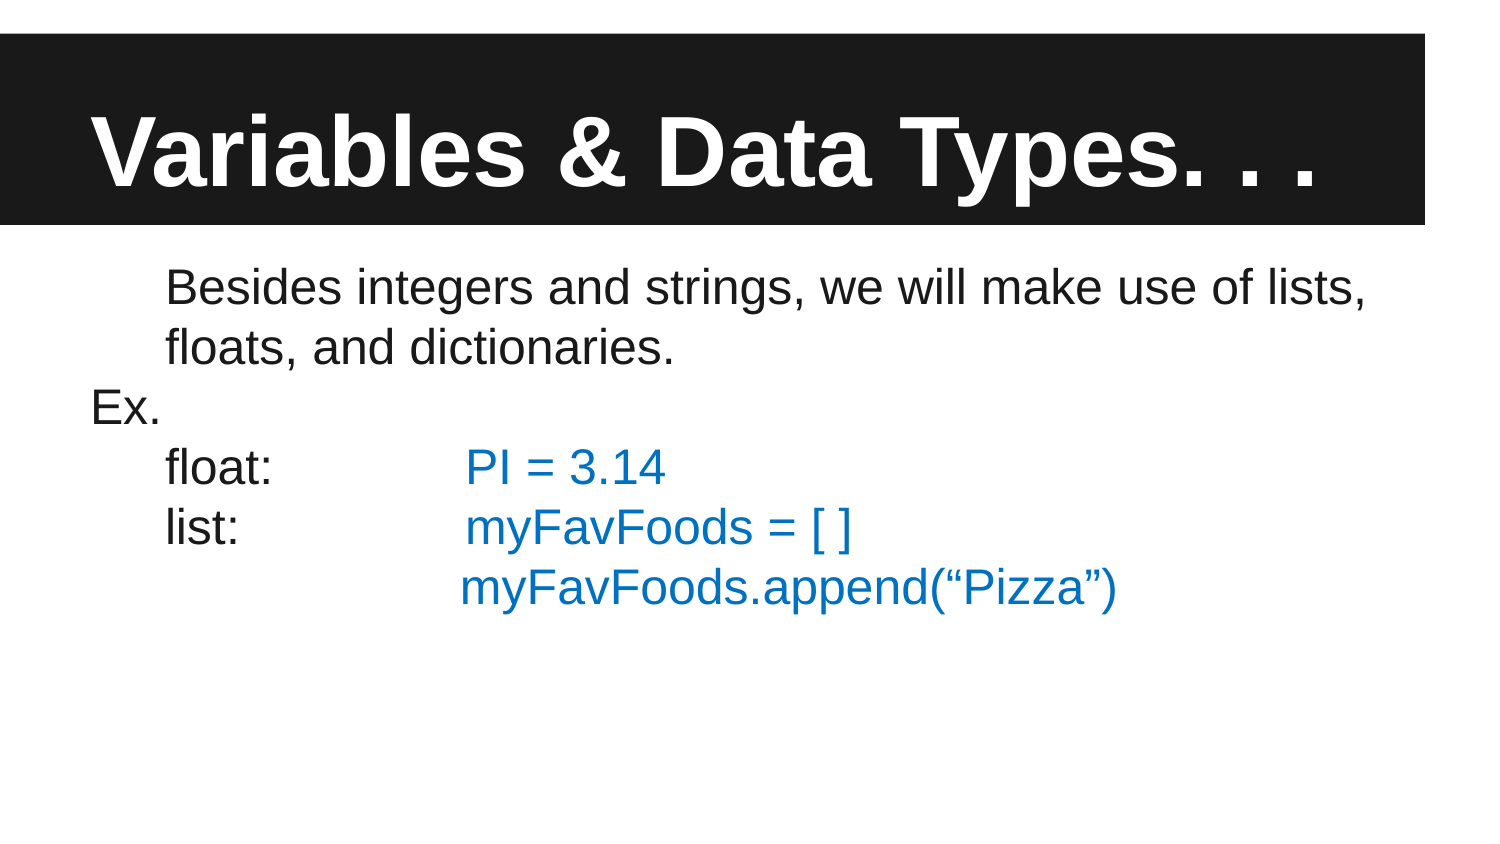

# Variables & Data Types. . .
Besides integers and strings, we will make use of lists, floats, and dictionaries.
Ex.
	float:			PI = 3.14
	list:			myFavFoods = [ ]
				 myFavFoods.append(“Pizza”)